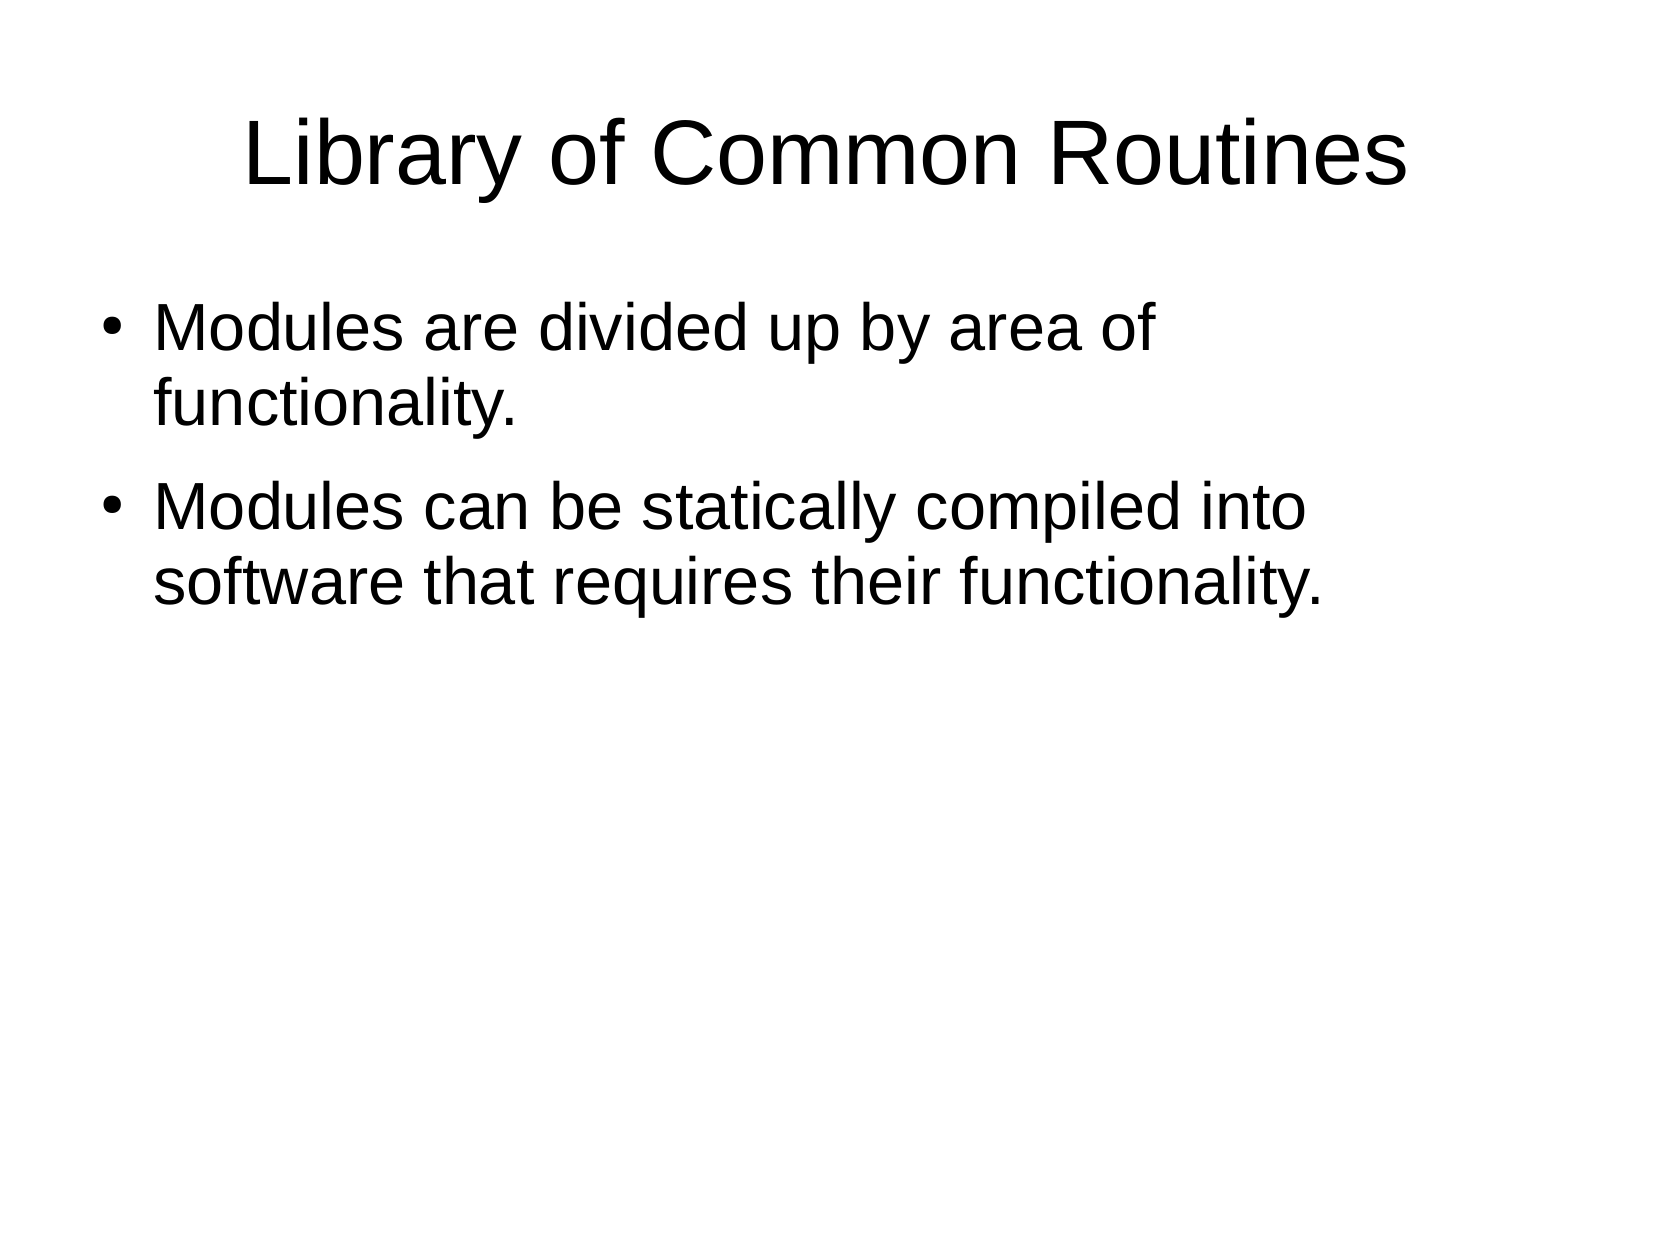

# Library of Common Routines
Modules are divided up by area of functionality.
Modules can be statically compiled into software that requires their functionality.